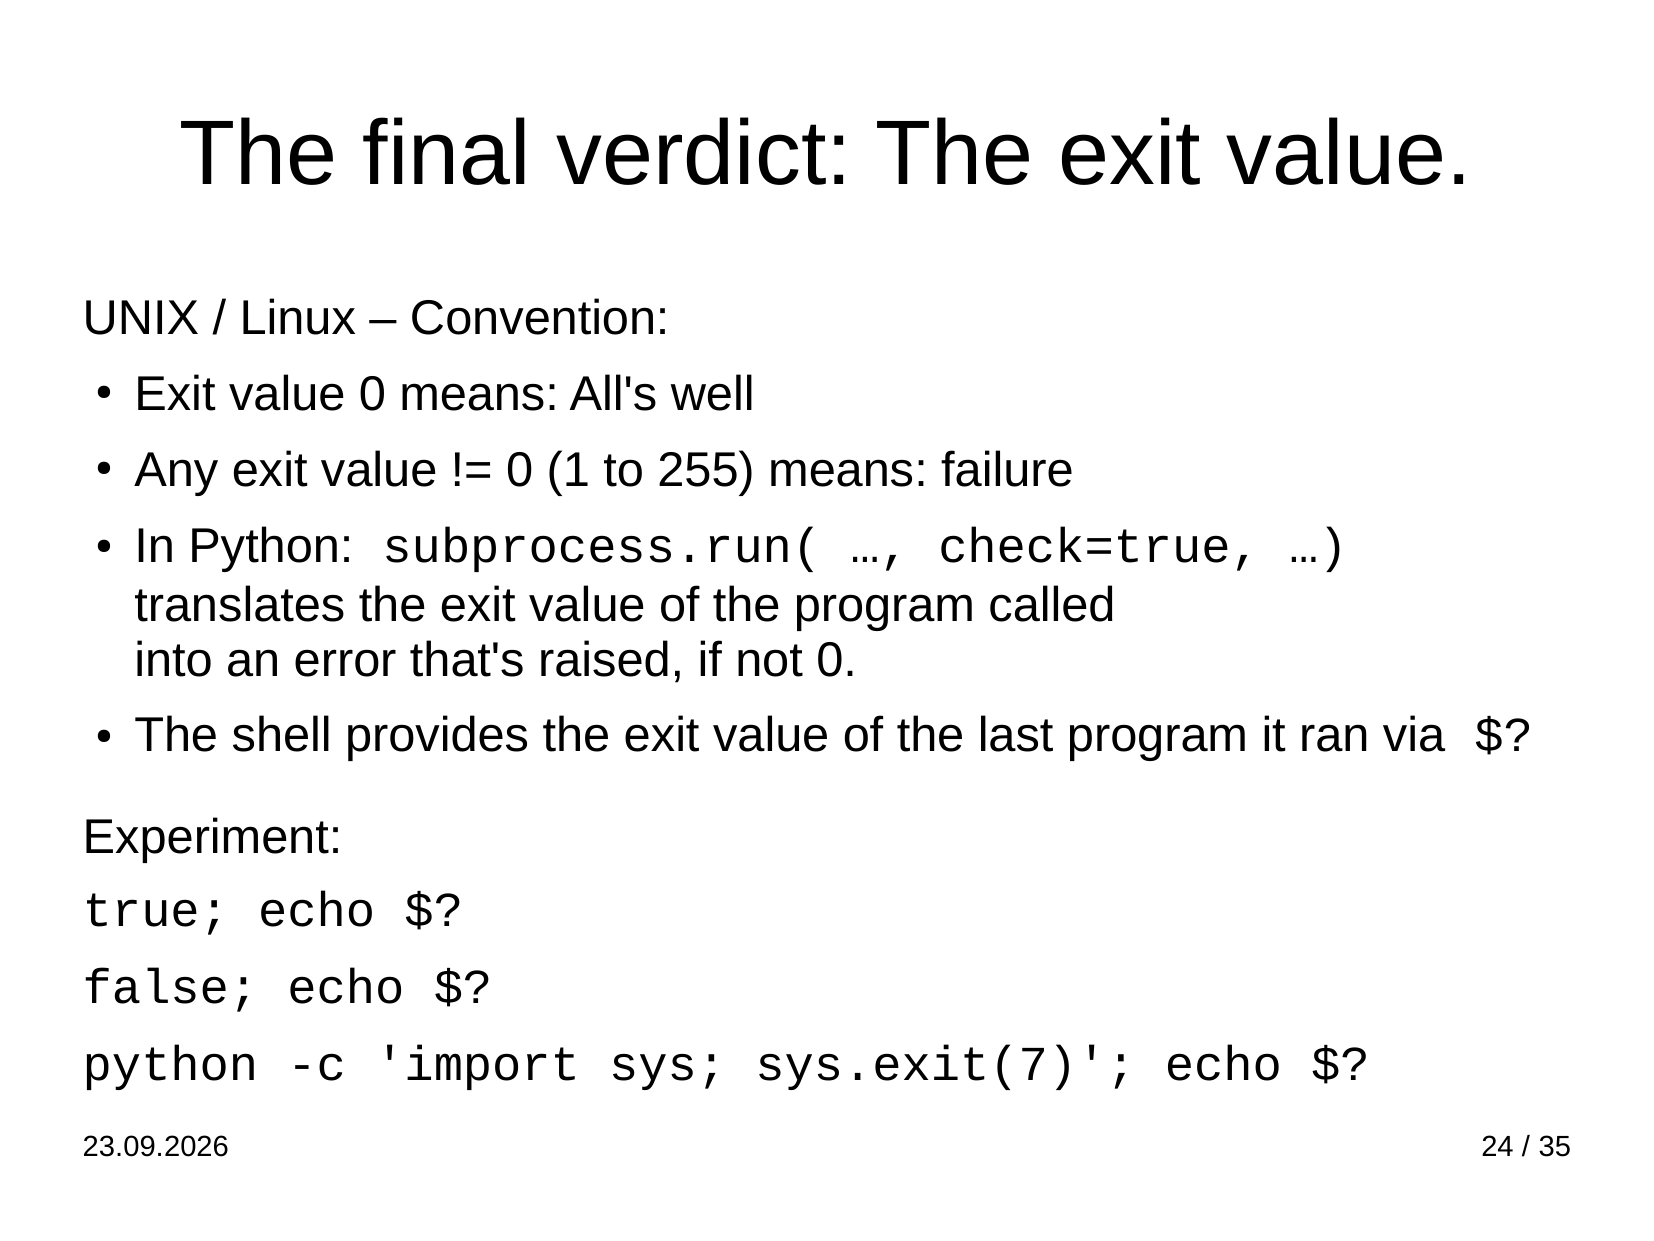

# The final verdict: The exit value.
UNIX / Linux – Convention:
Exit value 0 means: All's well
Any exit value != 0 (1 to 255) means: failure
In Python: subprocess.run( …, check=true, …)
translates the exit value of the program called
into an error that's raised, if not 0.
The shell provides the exit value of the last program it ran via $?
Experiment:
true; echo $?
false; echo $?
python -c 'import sys; sys.exit(7)'; echo $?